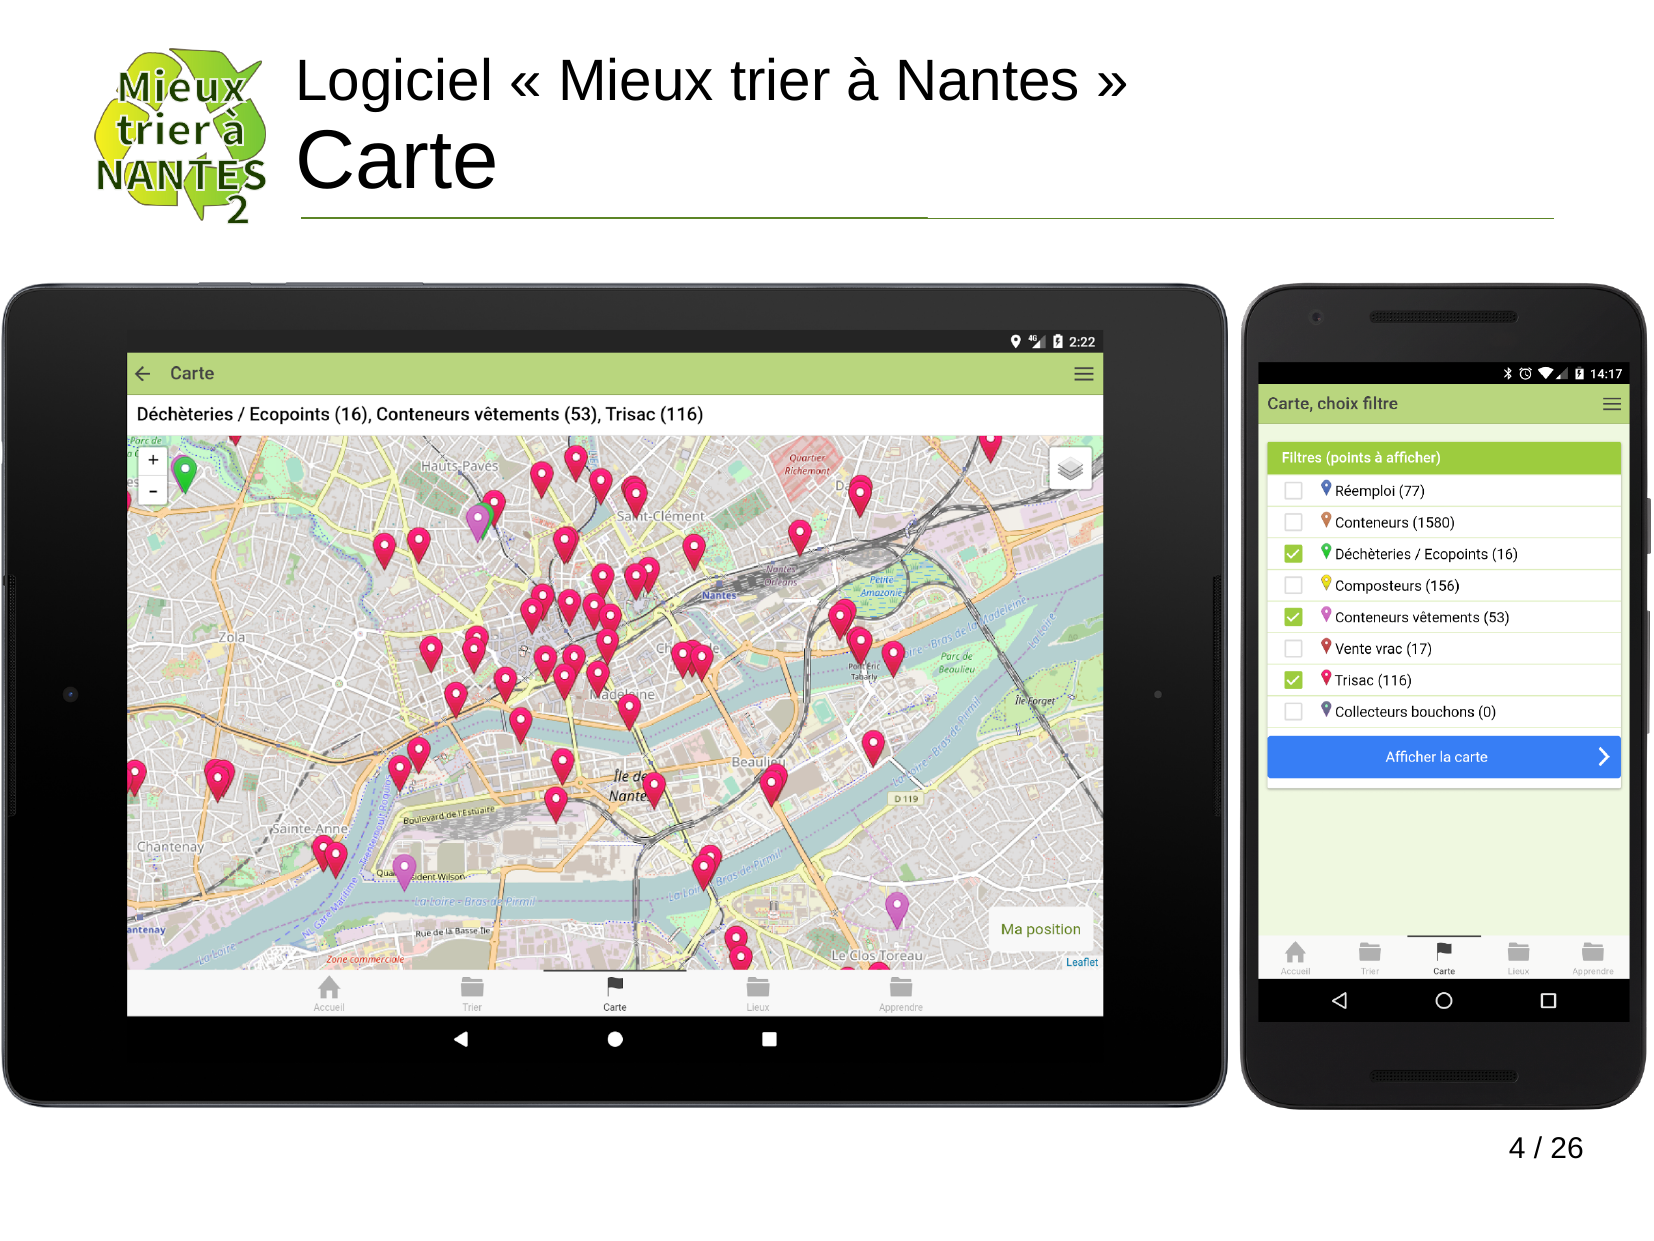

Logiciel « Mieux trier à Nantes »
Carte
4 / 26